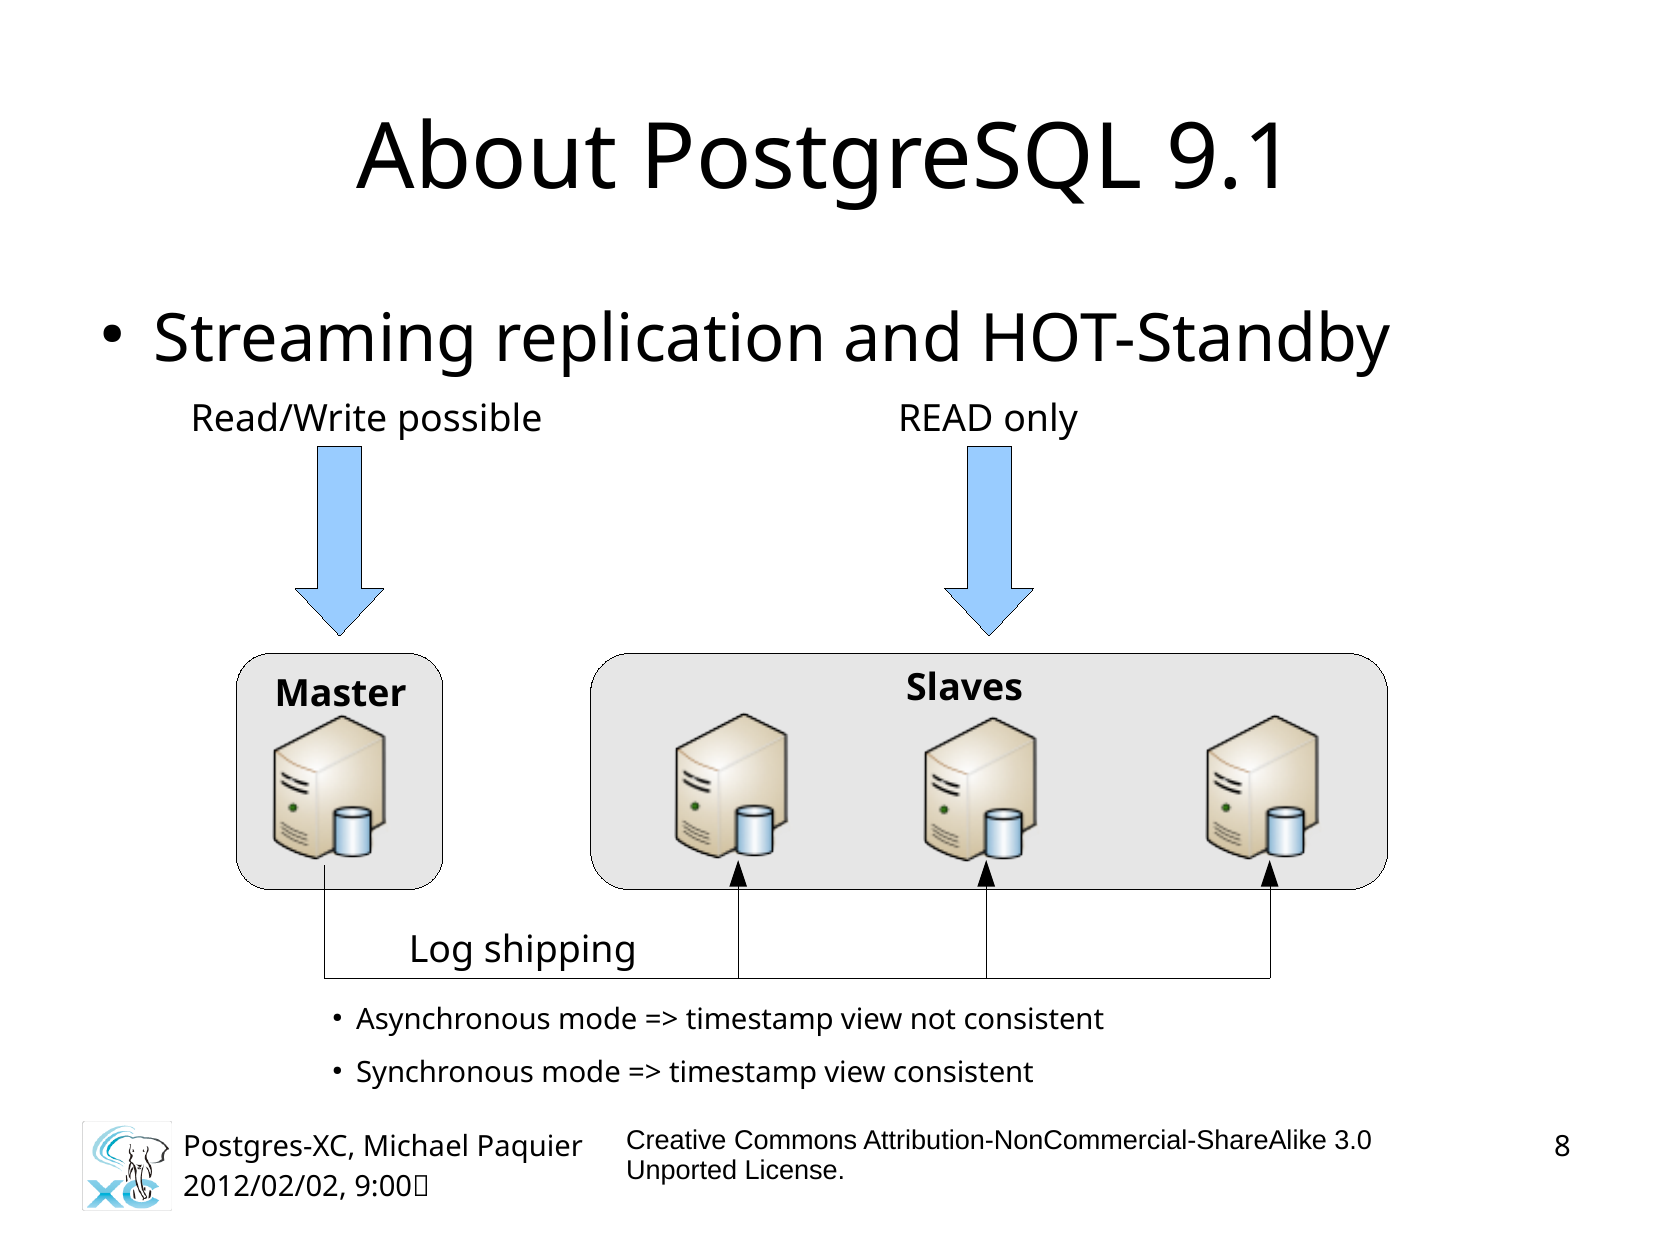

# About PostgreSQL 9.1
Streaming replication and HOT-Standby
Read/Write possible
READ only
Slaves
Master
Log shipping
Asynchronous mode => timestamp view not consistent
Synchronous mode => timestamp view consistent
8